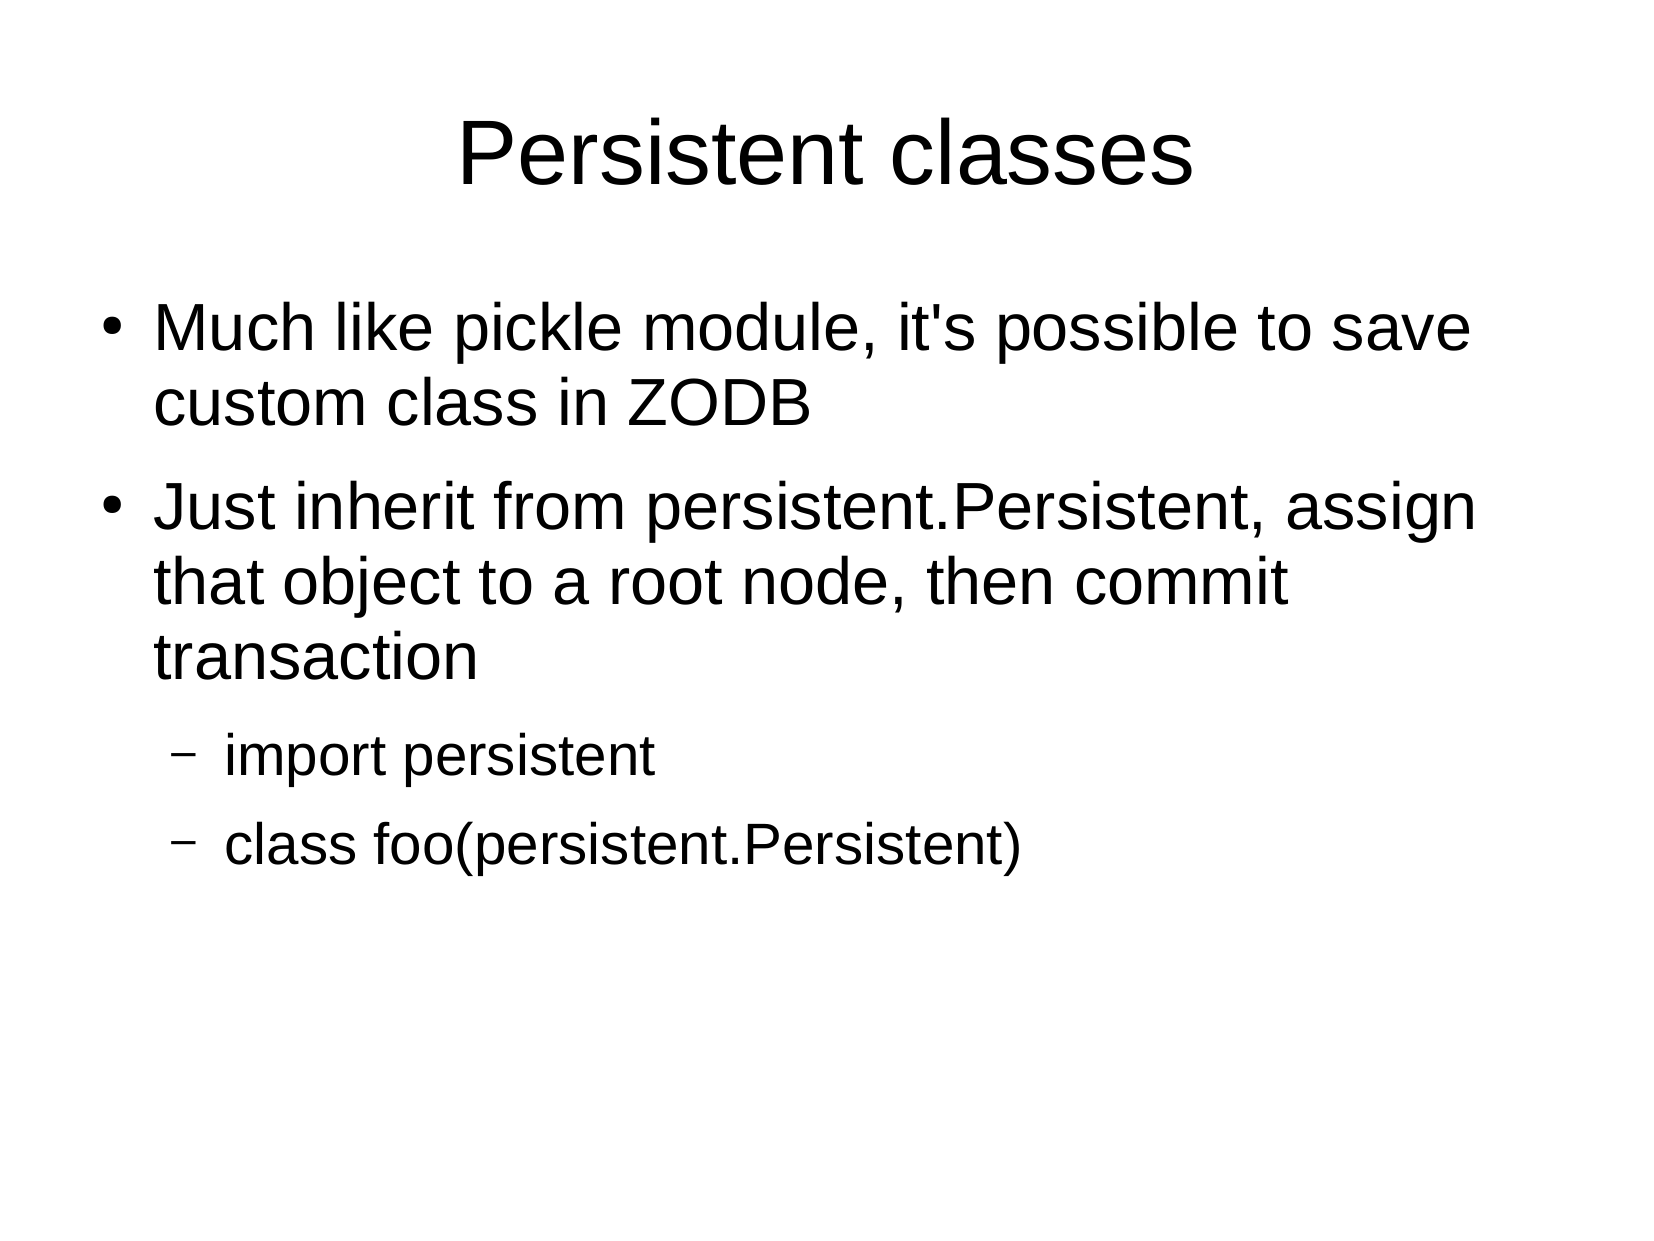

# Persistent classes
Much like pickle module, it's possible to save custom class in ZODB
Just inherit from persistent.Persistent, assign that object to a root node, then commit transaction
import persistent
class foo(persistent.Persistent)